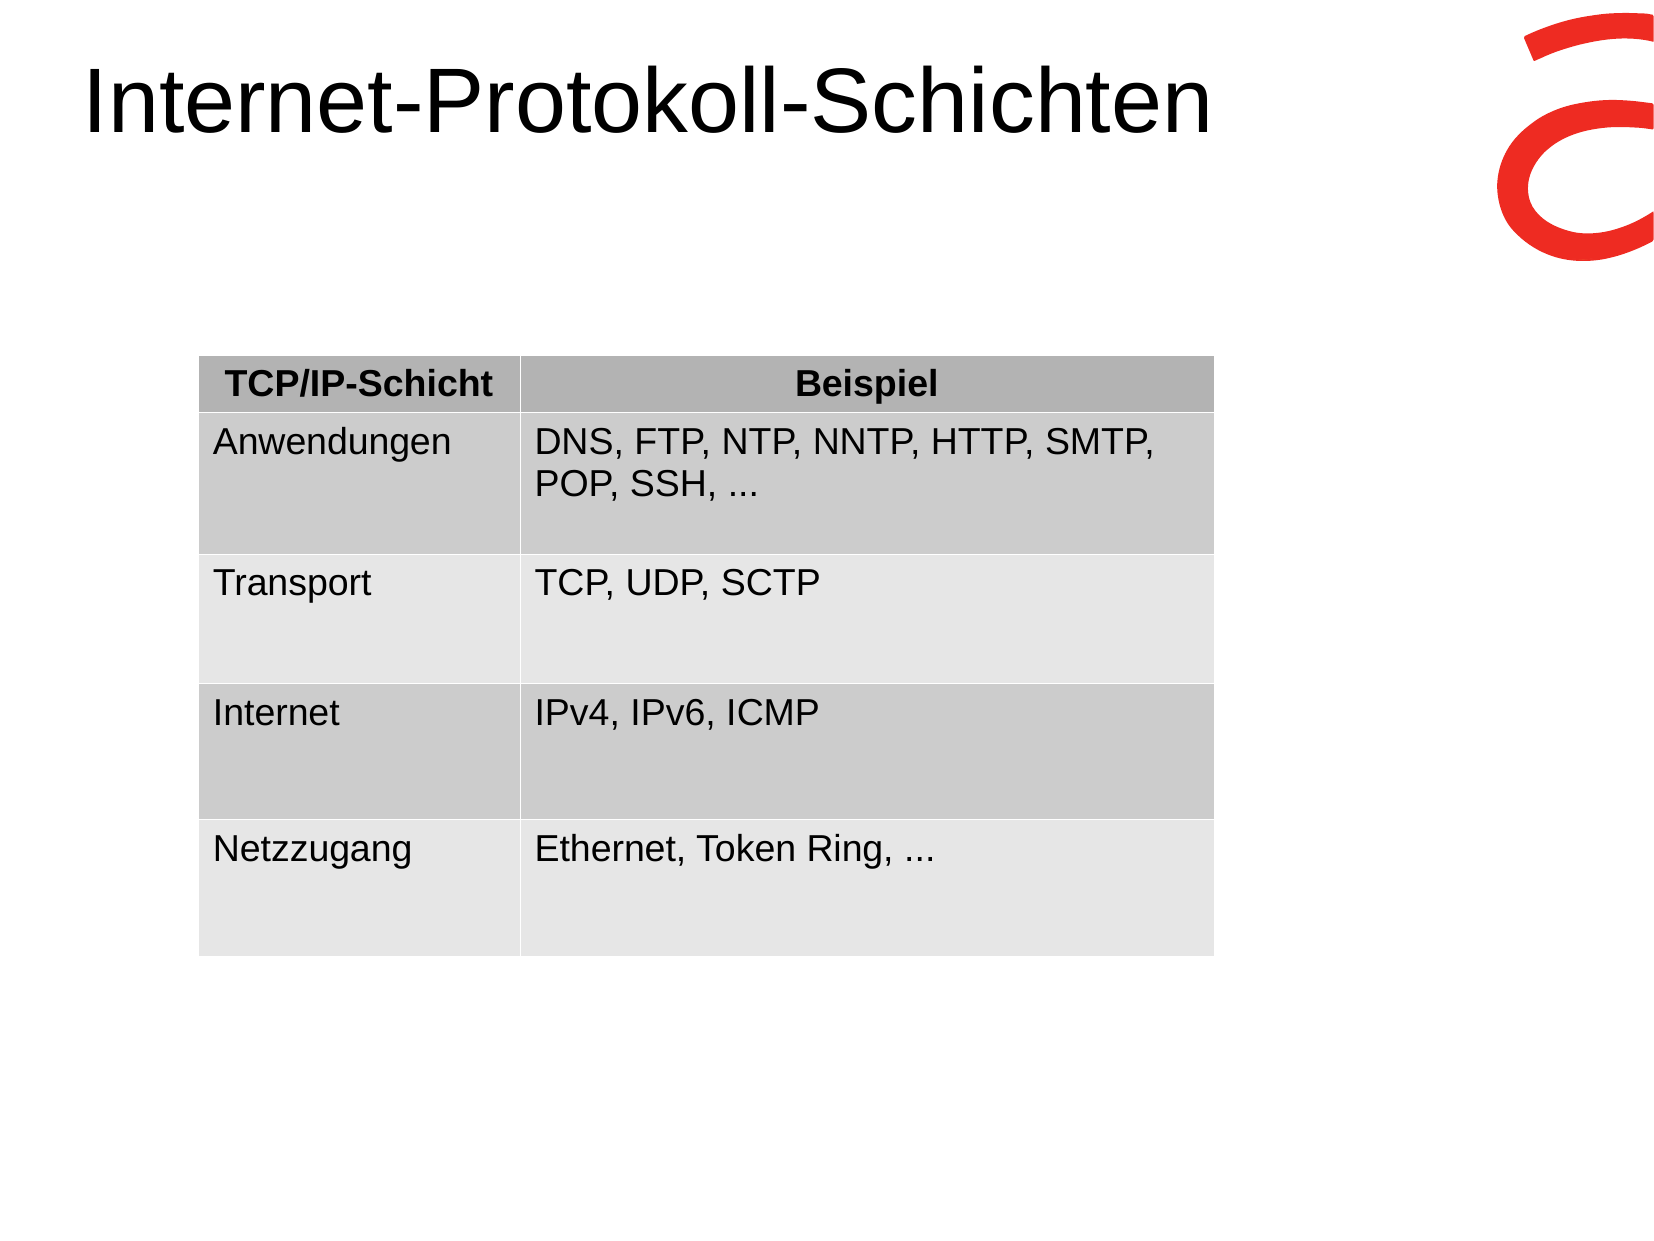

# Internet-Protokoll-Schichten
| TCP/IP-Schicht | Beispiel |
| --- | --- |
| Anwendungen | DNS, FTP, NTP, NNTP, HTTP, SMTP, POP, SSH, ... |
| Transport | TCP, UDP, SCTP |
| Internet | IPv4, IPv6, ICMP |
| Netzzugang | Ethernet, Token Ring, ... |